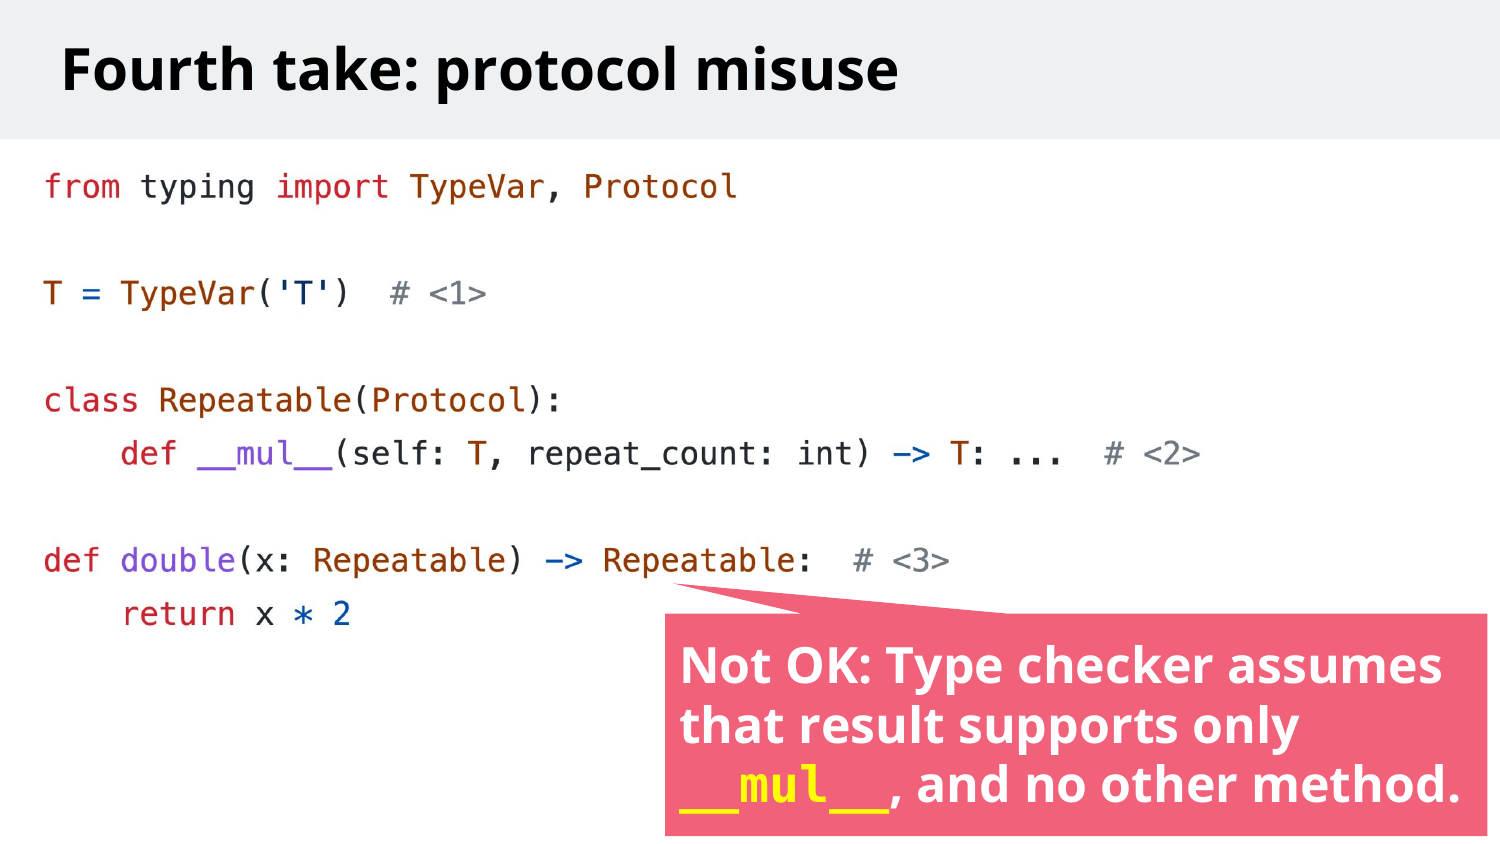

Fourth take: protocol misuse
Not OK: Type checker assumes
that result supports only
__mul__, and no other method.
45
45